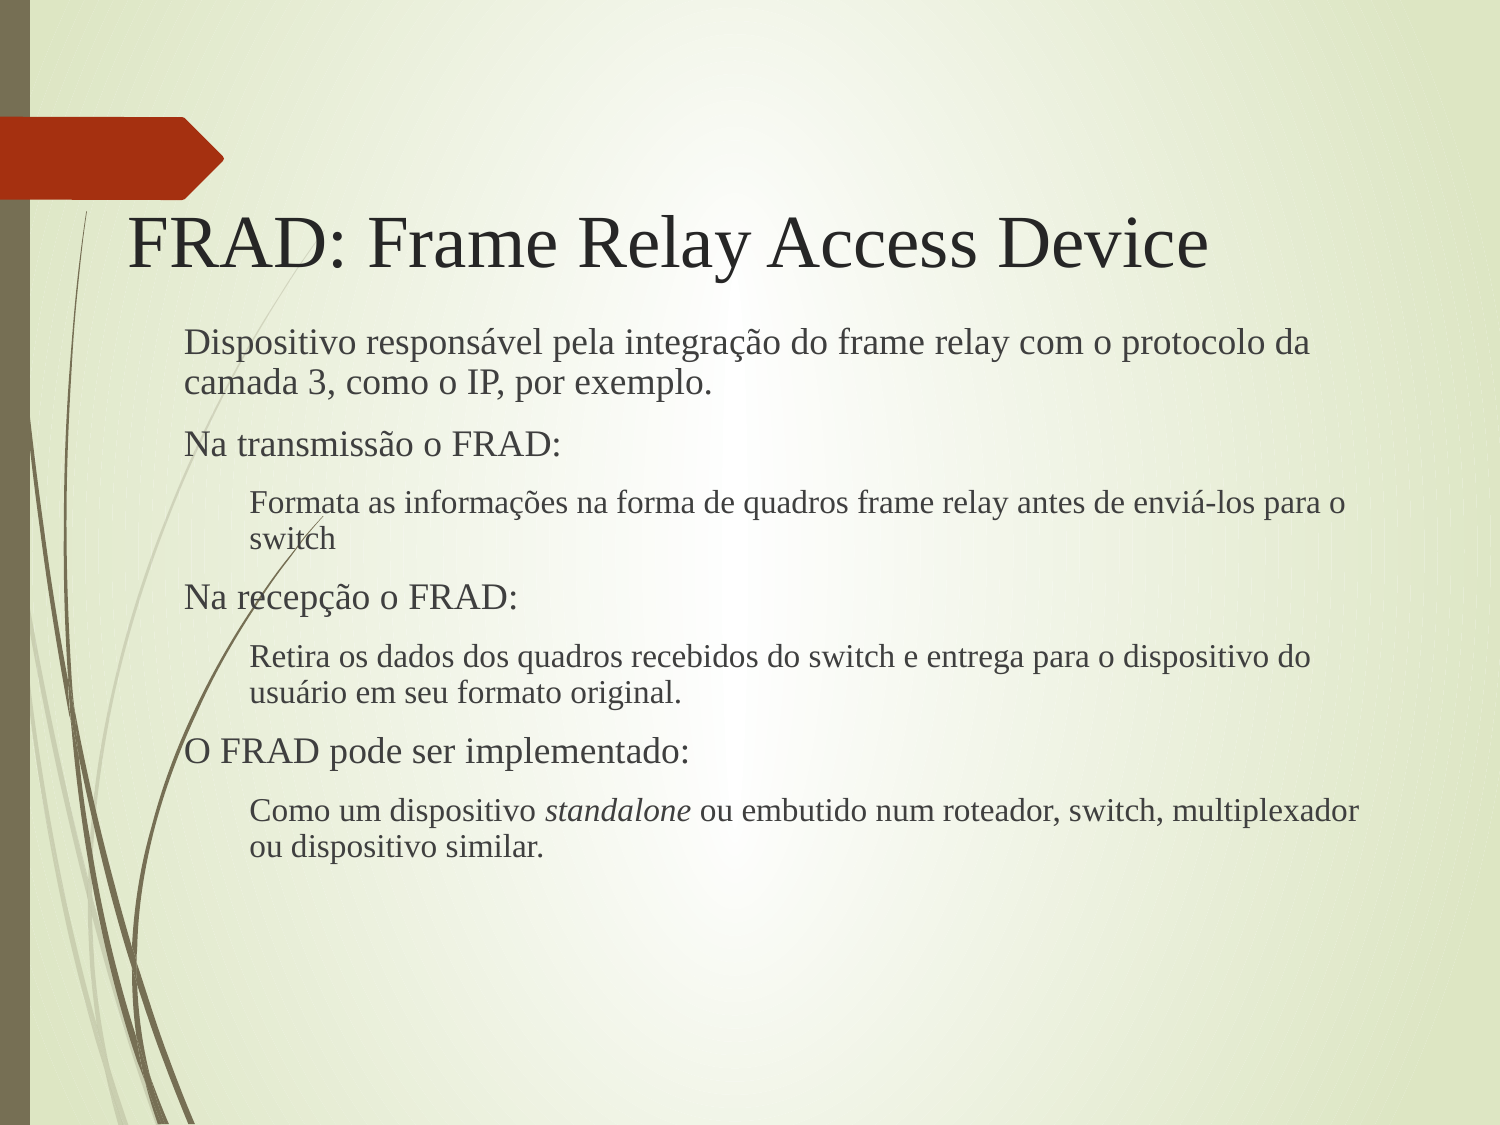

# FRAD: Frame Relay Access Device
Dispositivo responsável pela integração do frame relay com o protocolo da camada 3, como o IP, por exemplo.
Na transmissão o FRAD:
Formata as informações na forma de quadros frame relay antes de enviá-los para o switch
Na recepção o FRAD:
Retira os dados dos quadros recebidos do switch e entrega para o dispositivo do usuário em seu formato original.
O FRAD pode ser implementado:
Como um dispositivo standalone ou embutido num roteador, switch, multiplexador ou dispositivo similar.